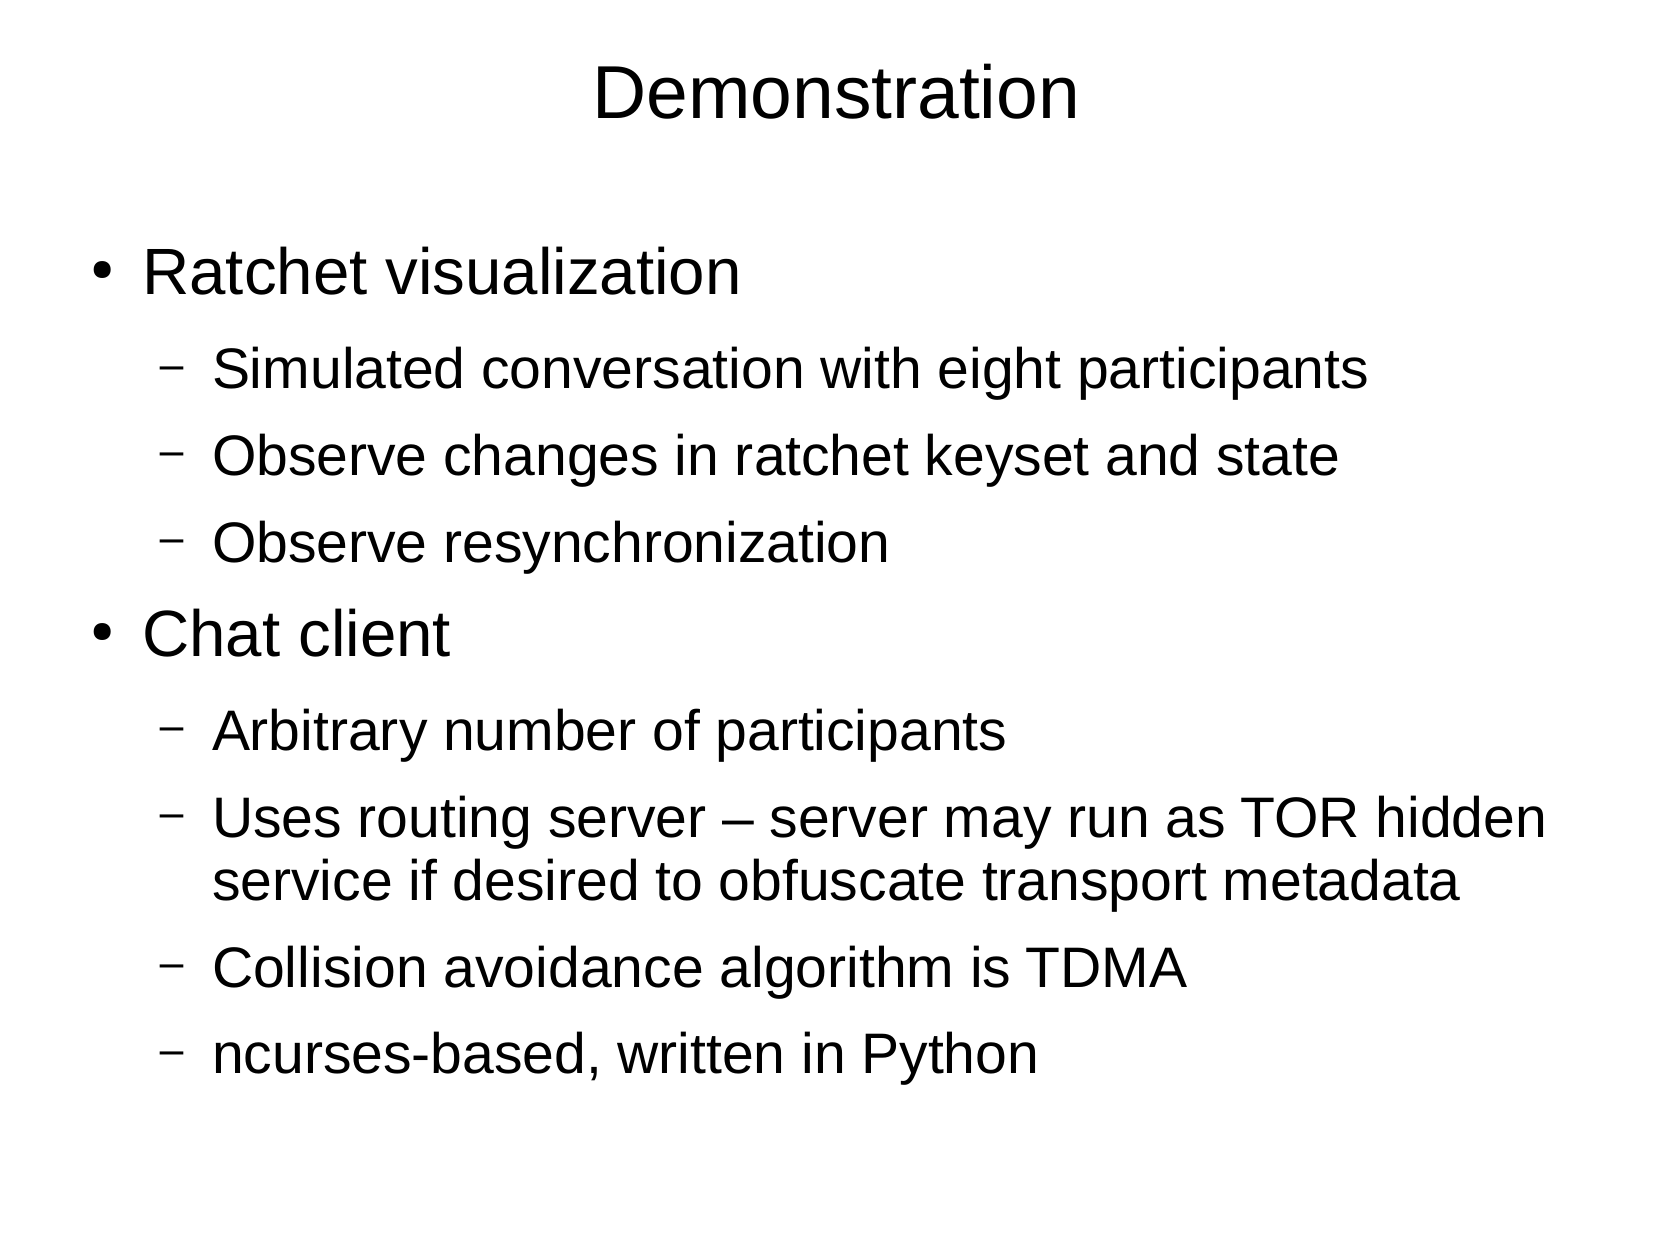

# Demonstration
Ratchet visualization
Simulated conversation with eight participants
Observe changes in ratchet keyset and state
Observe resynchronization
Chat client
Arbitrary number of participants
Uses routing server – server may run as TOR hidden service if desired to obfuscate transport metadata
Collision avoidance algorithm is TDMA
ncurses-based, written in Python